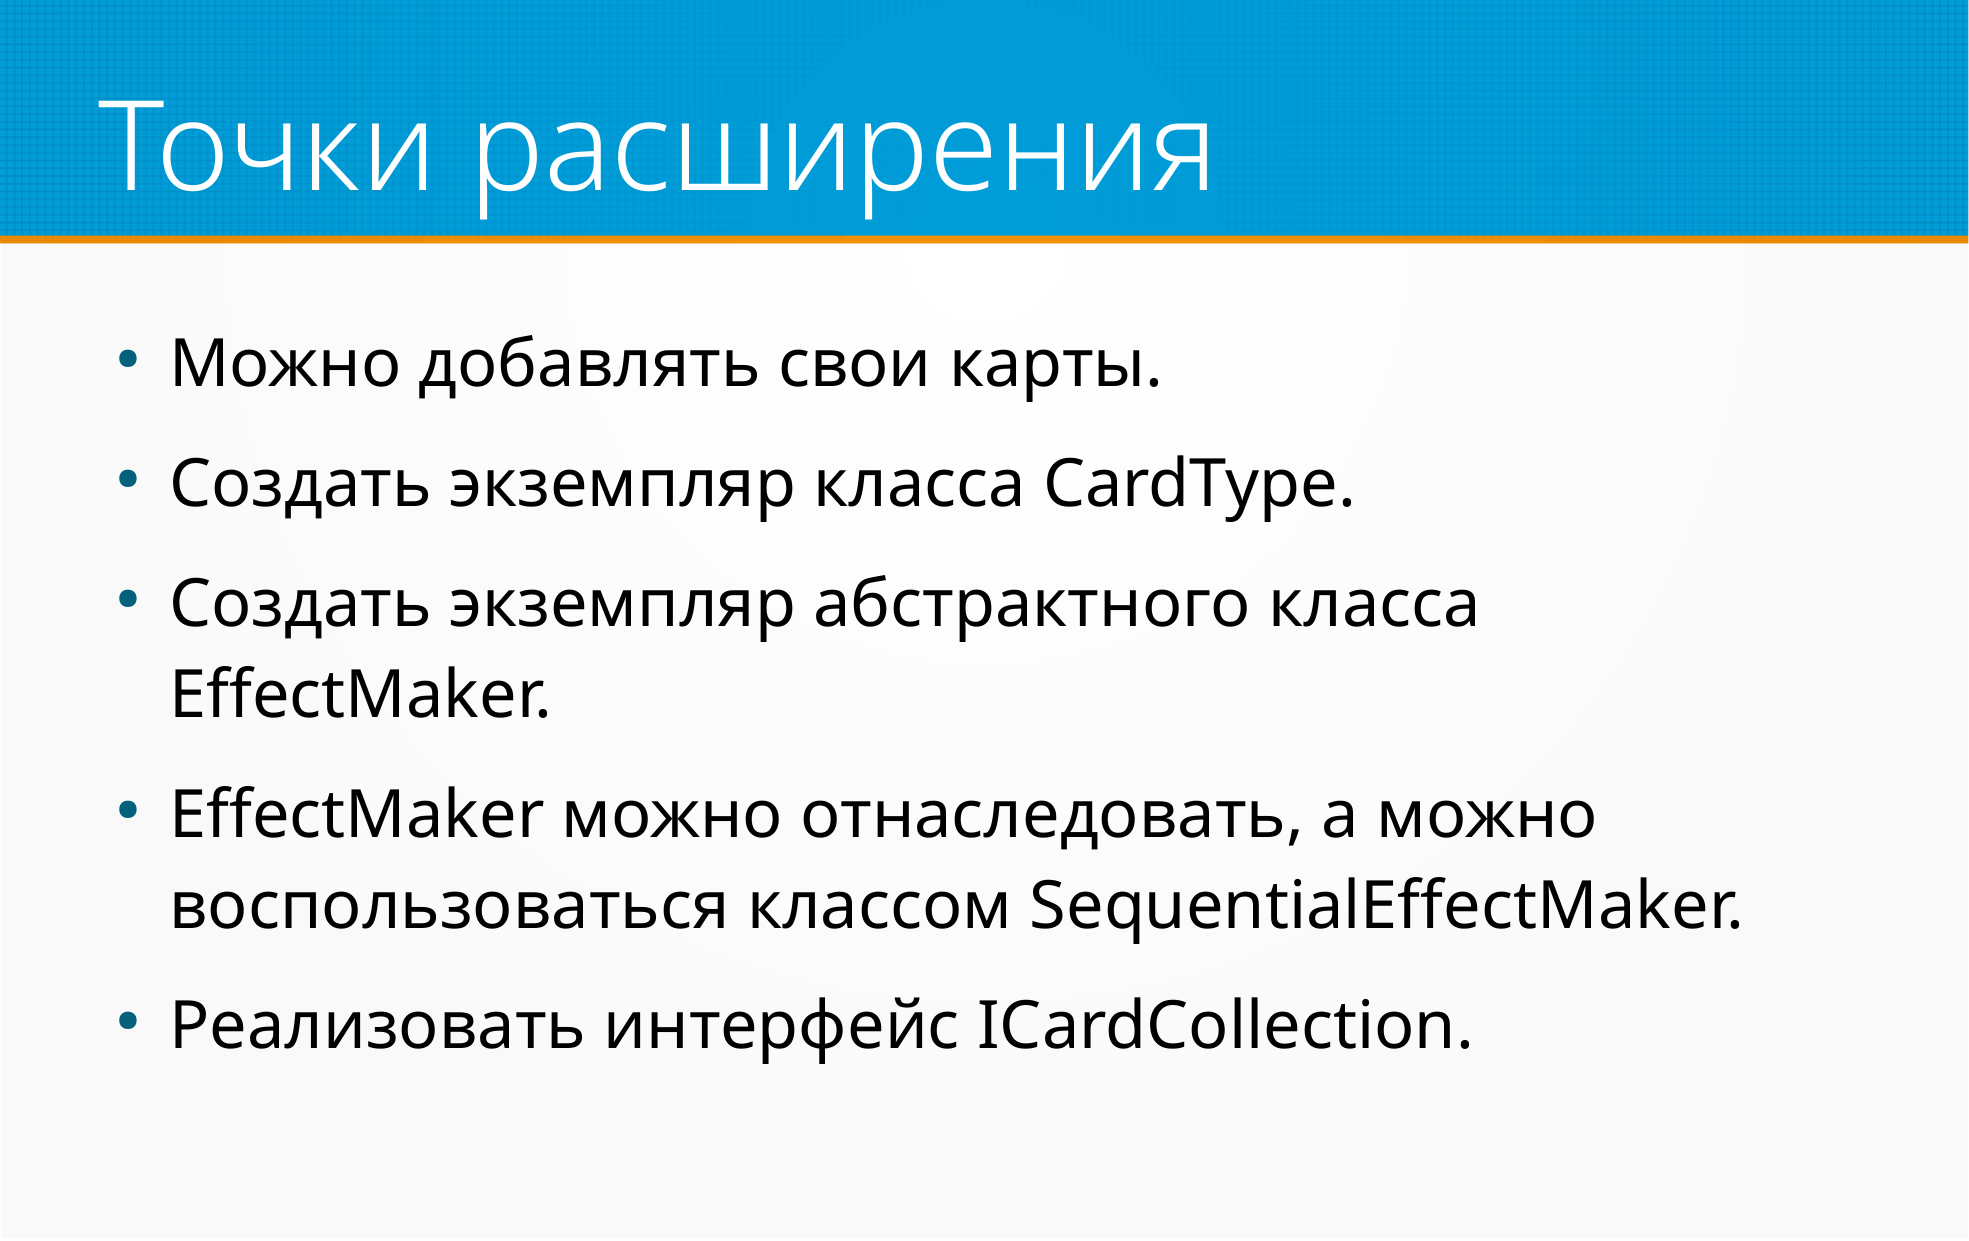

# Точки расширения
Можно добавлять свои карты.
Создать экземпляр класса CardType.
Создать экземпляр абстрактного класса EffectMaker.
EffectMaker можно отнаследовать, а можно воспользоваться классом SequentialEffectMaker.
Реализовать интерфейс ICardCollection.